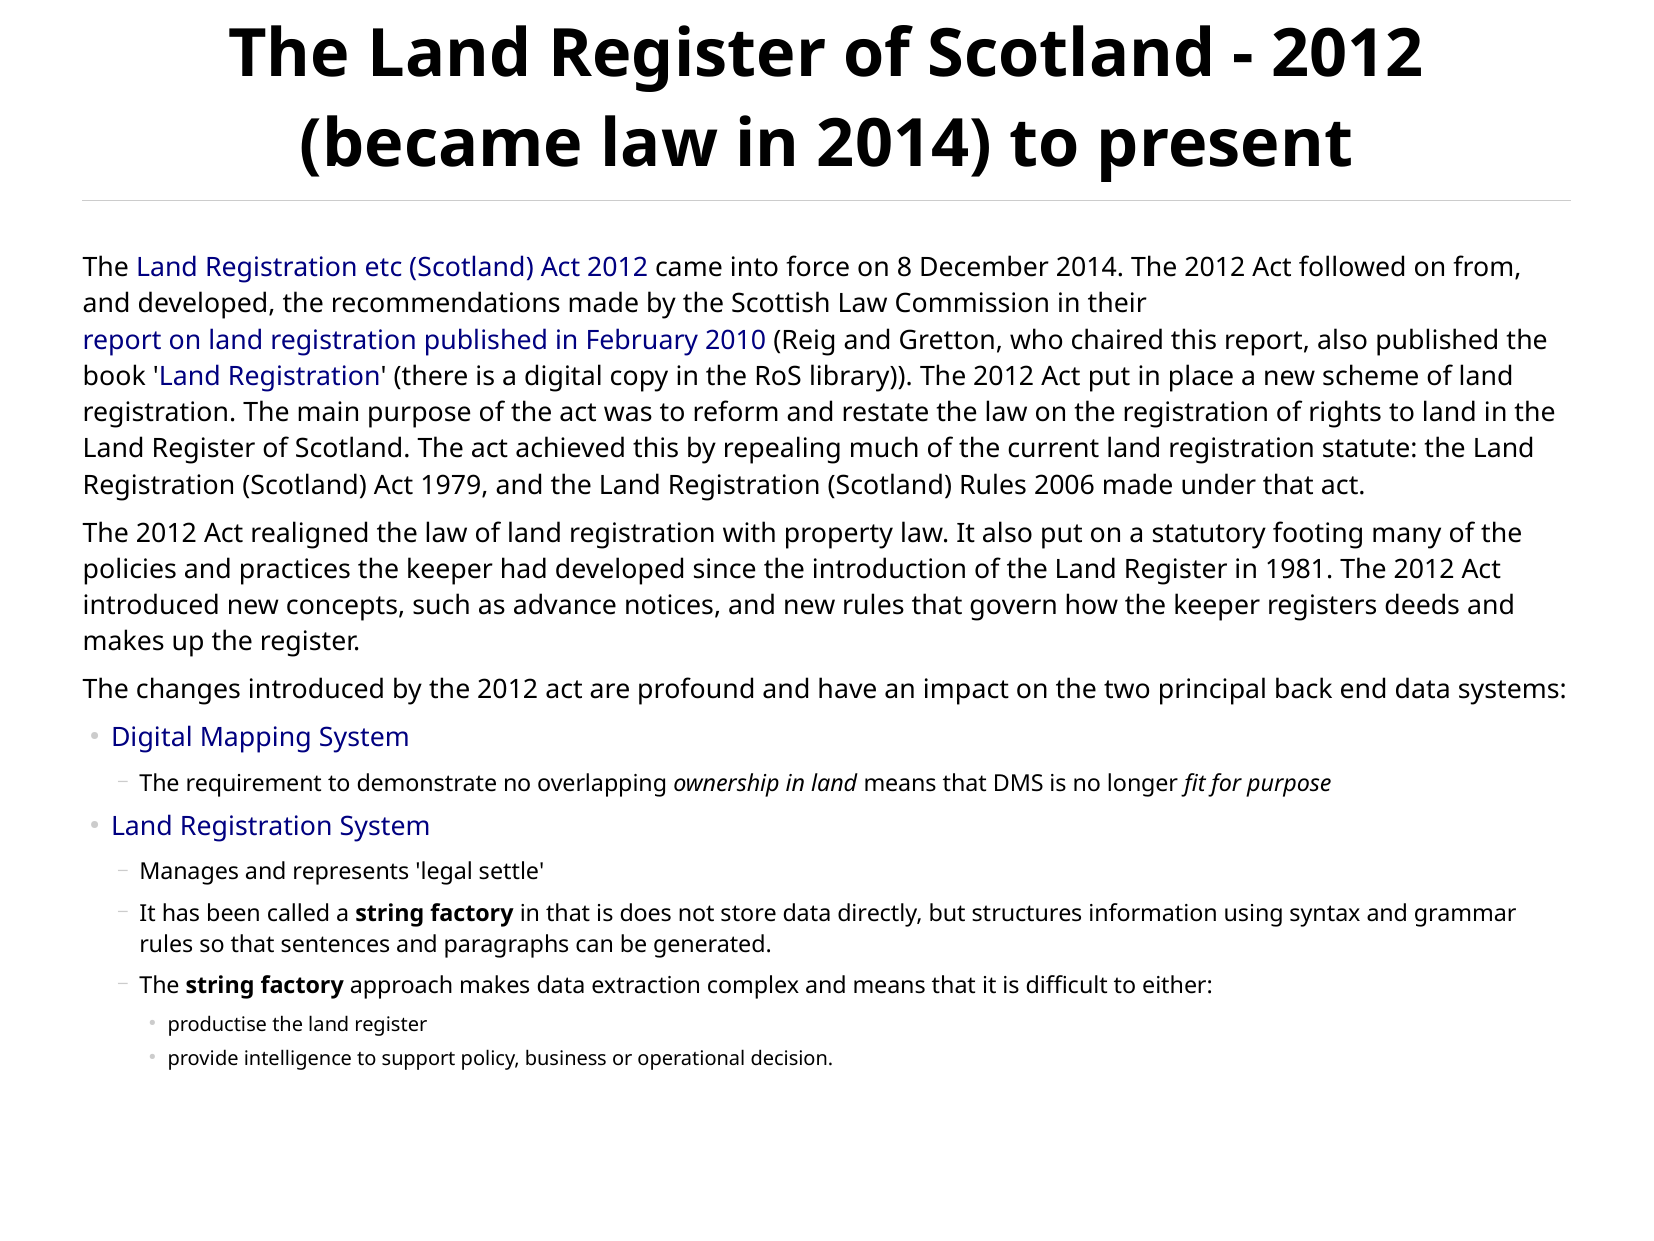

# The Land Register of Scotland - 2012 (became law in 2014) to present
The Land Registration etc (Scotland) Act 2012 came into force on 8 December 2014. The 2012 Act followed on from, and developed, the recommendations made by the Scottish Law Commission in their report on land registration published in February 2010 (Reig and Gretton, who chaired this report, also published the book 'Land Registration' (there is a digital copy in the RoS library)). The 2012 Act put in place a new scheme of land registration. The main purpose of the act was to reform and restate the law on the registration of rights to land in the Land Register of Scotland. The act achieved this by repealing much of the current land registration statute: the Land Registration (Scotland) Act 1979, and the Land Registration (Scotland) Rules 2006 made under that act.
The 2012 Act realigned the law of land registration with property law. It also put on a statutory footing many of the policies and practices the keeper had developed since the introduction of the Land Register in 1981. The 2012 Act introduced new concepts, such as advance notices, and new rules that govern how the keeper registers deeds and makes up the register.
The changes introduced by the 2012 act are profound and have an impact on the two principal back end data systems:
Digital Mapping System
The requirement to demonstrate no overlapping ownership in land means that DMS is no longer fit for purpose
Land Registration System
Manages and represents 'legal settle'
It has been called a string factory in that is does not store data directly, but structures information using syntax and grammar rules so that sentences and paragraphs can be generated.
The string factory approach makes data extraction complex and means that it is difficult to either:
productise the land register
provide intelligence to support policy, business or operational decision.